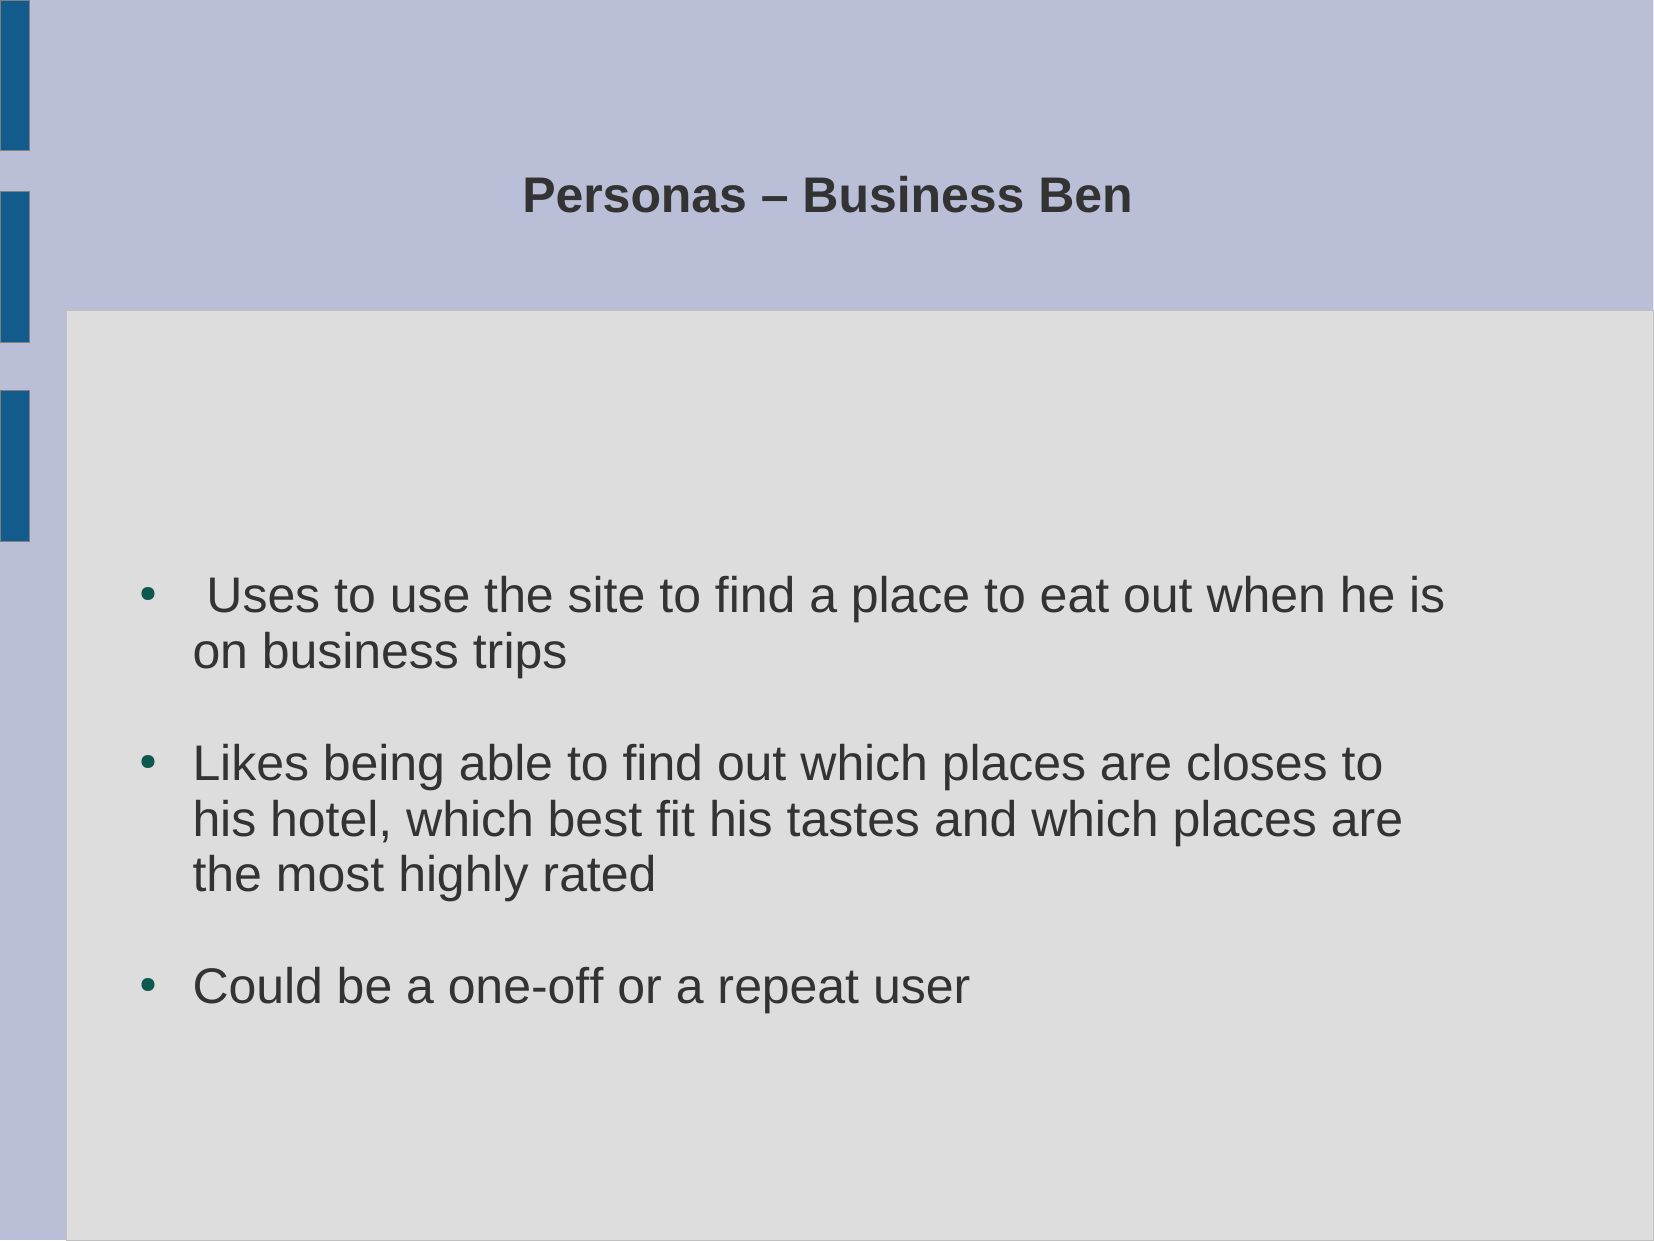

# Personas – Business Ben
 Uses to use the site to find a place to eat out when he is
on business trips
Likes being able to find out which places are closes to
his hotel, which best fit his tastes and which places are
the most highly rated
Could be a one-off or a repeat user